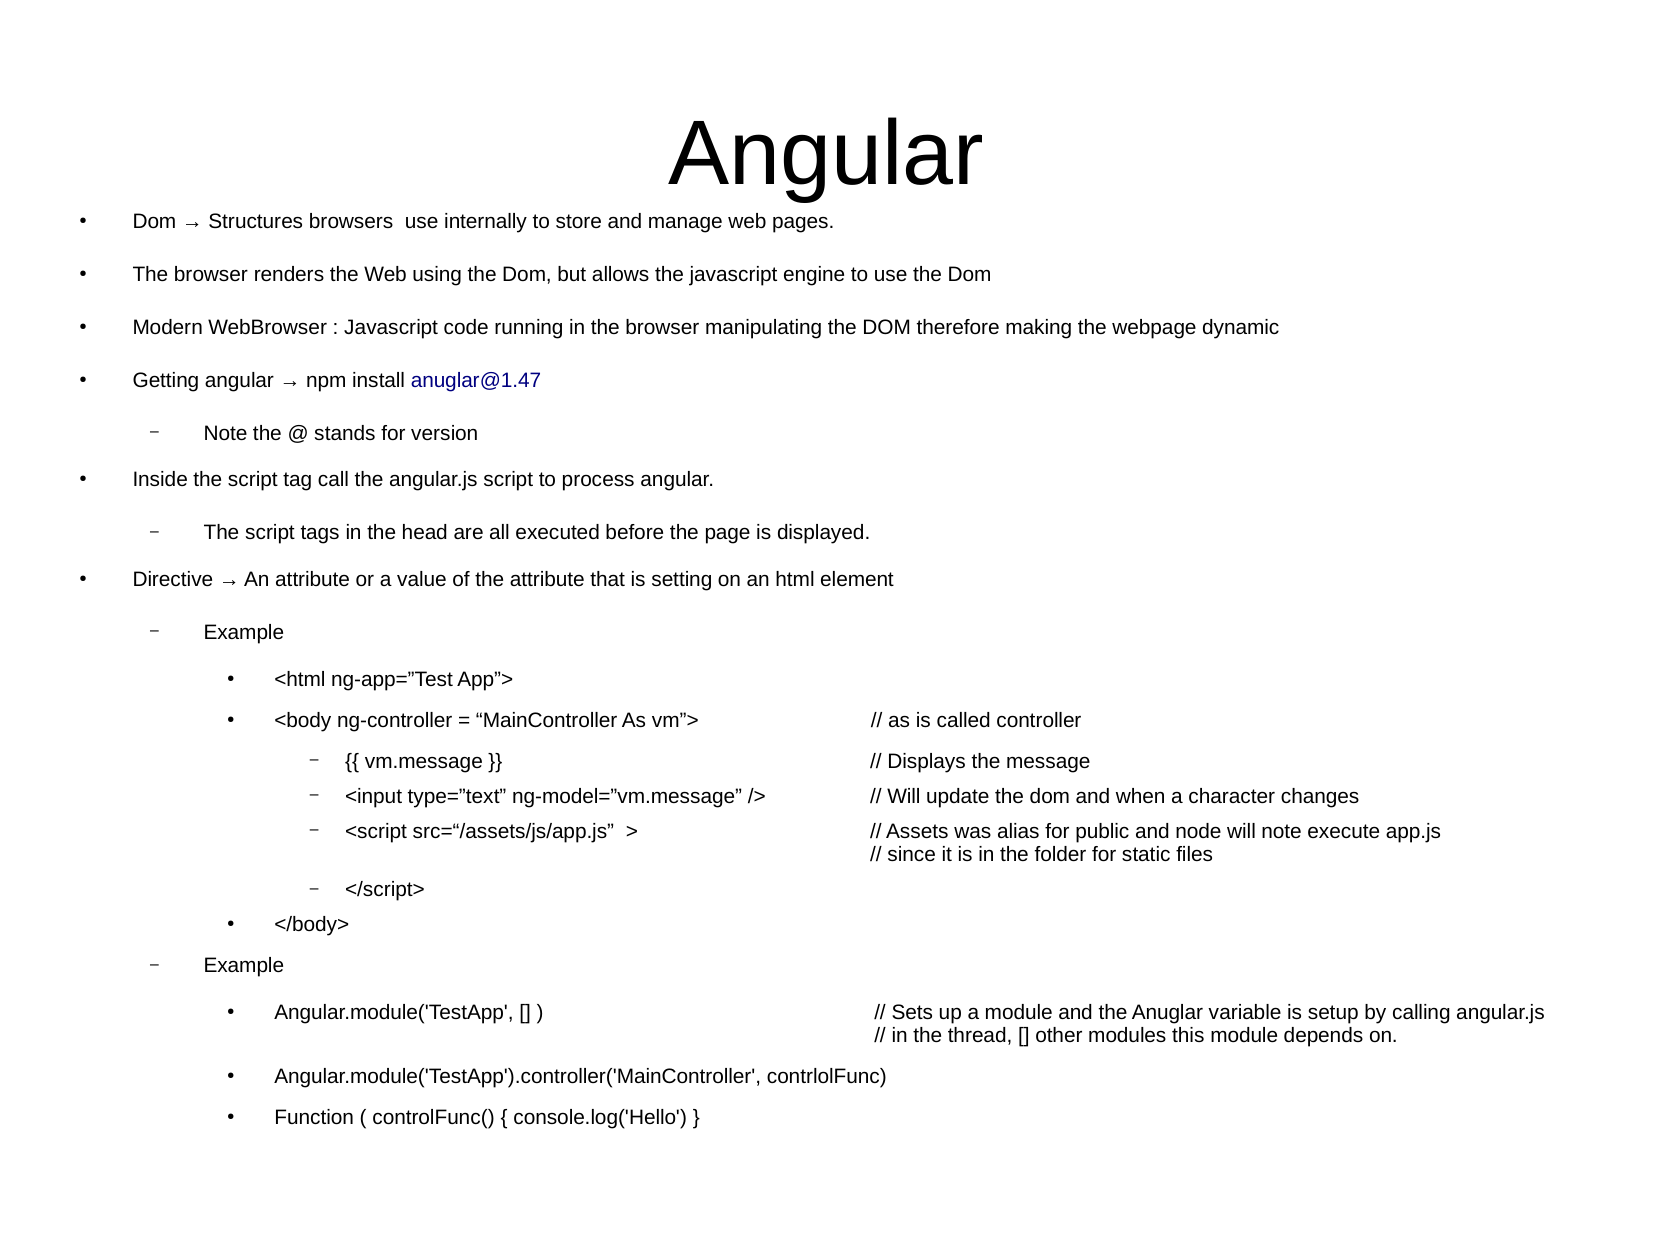

# Angular
Dom → Structures browsers use internally to store and manage web pages.
The browser renders the Web using the Dom, but allows the javascript engine to use the Dom
Modern WebBrowser : Javascript code running in the browser manipulating the DOM therefore making the webpage dynamic
Getting angular → npm install anuglar@1.47
Note the @ stands for version
Inside the script tag call the angular.js script to process angular.
The script tags in the head are all executed before the page is displayed.
Directive → An attribute or a value of the attribute that is setting on an html element
Example
<html ng-app=”Test App”>
<body ng-controller = “MainController As vm”> // as is called controller
{{ vm.message }}					// Displays the message
<input type=”text” ng-model=”vm.message” />		// Will update the dom and when a character changes
<script src=“/assets/js/app.js” >				// Assets was alias for public and node will note execute app.js 					// since it is in the folder for static files
</script>
</body>
Example
Angular.module('TestApp', [] )					// Sets up a module and the Anuglar variable is setup by calling angular.js 								// in the thread, [] other modules this module depends on.
Angular.module('TestApp').controller('MainController', contrlolFunc)
Function ( controlFunc() { console.log('Hello') }